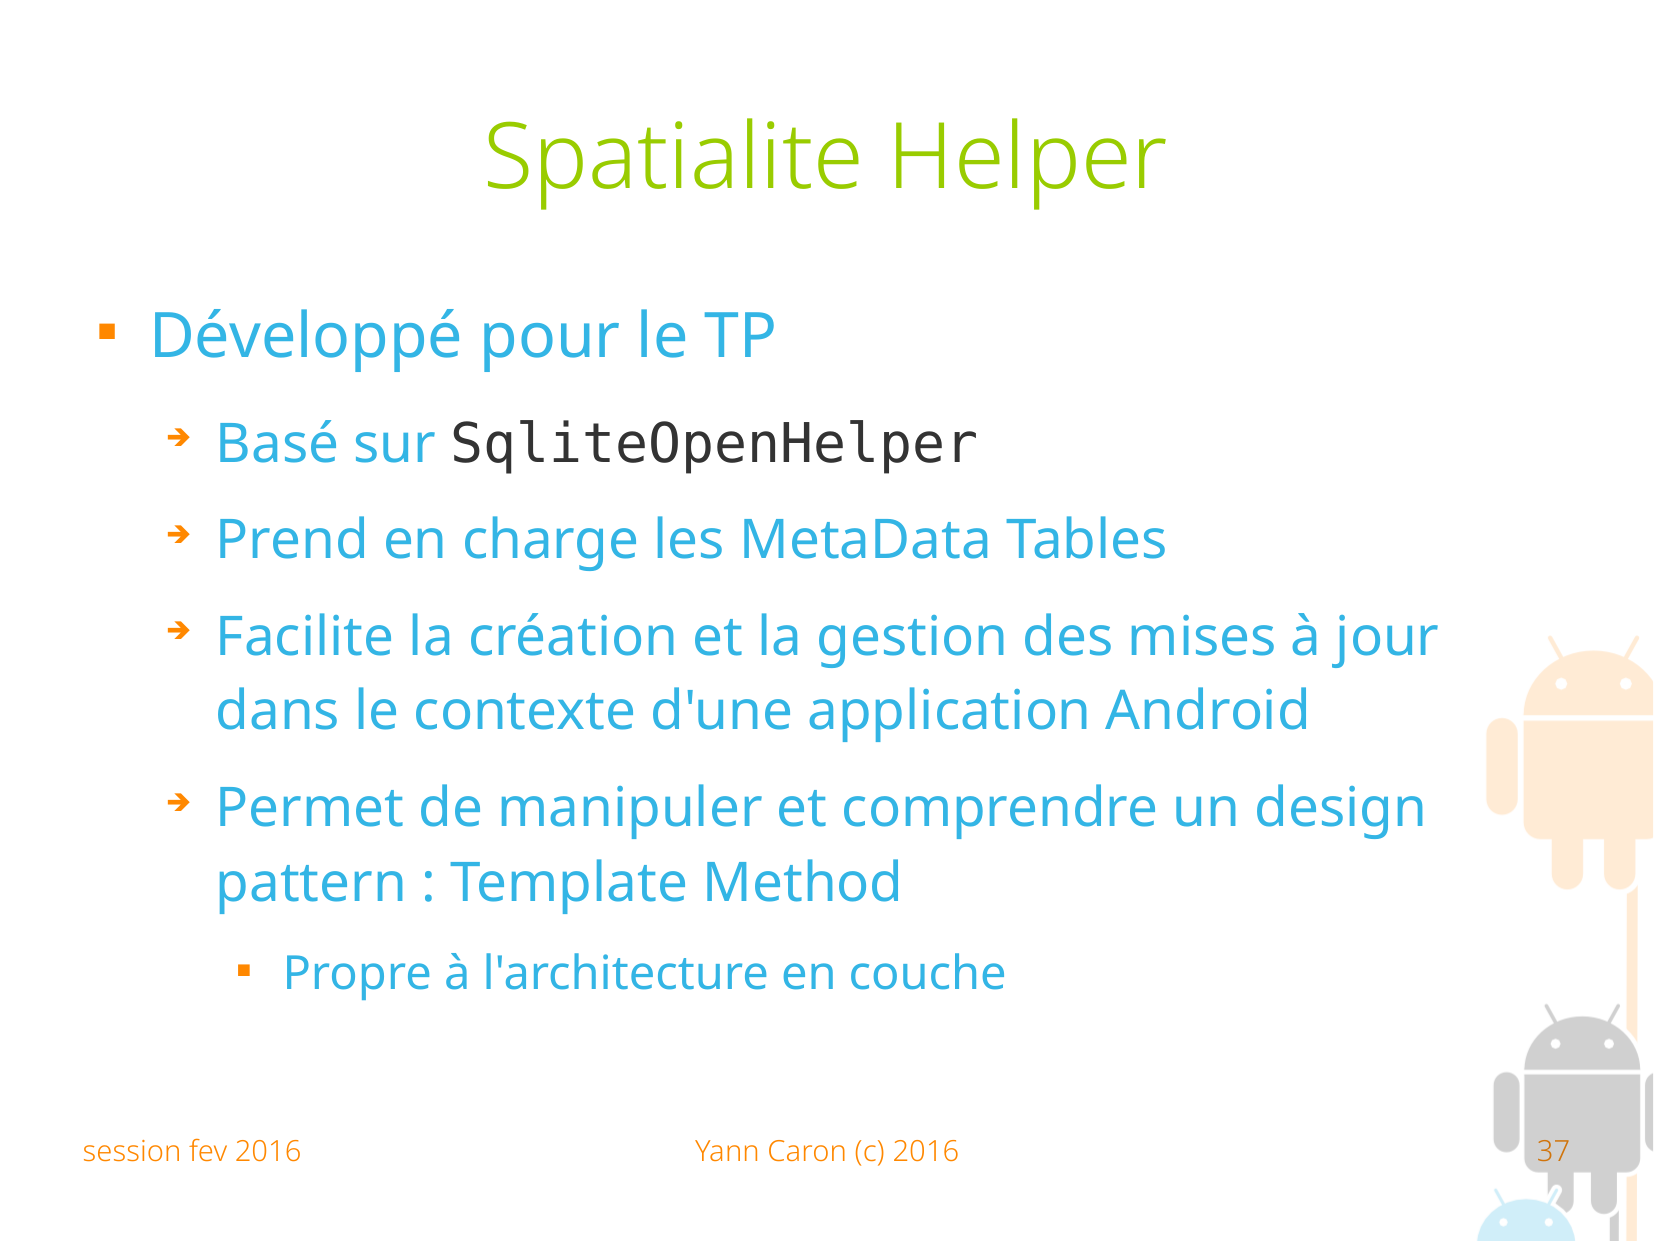

# Spatialite Helper
Développé pour le TP
Basé sur SqliteOpenHelper
Prend en charge les MetaData Tables
Facilite la création et la gestion des mises à jour dans le contexte d'une application Android
Permet de manipuler et comprendre un design pattern : Template Method
Propre à l'architecture en couche
session fev 2016
Yann Caron (c) 2016
37